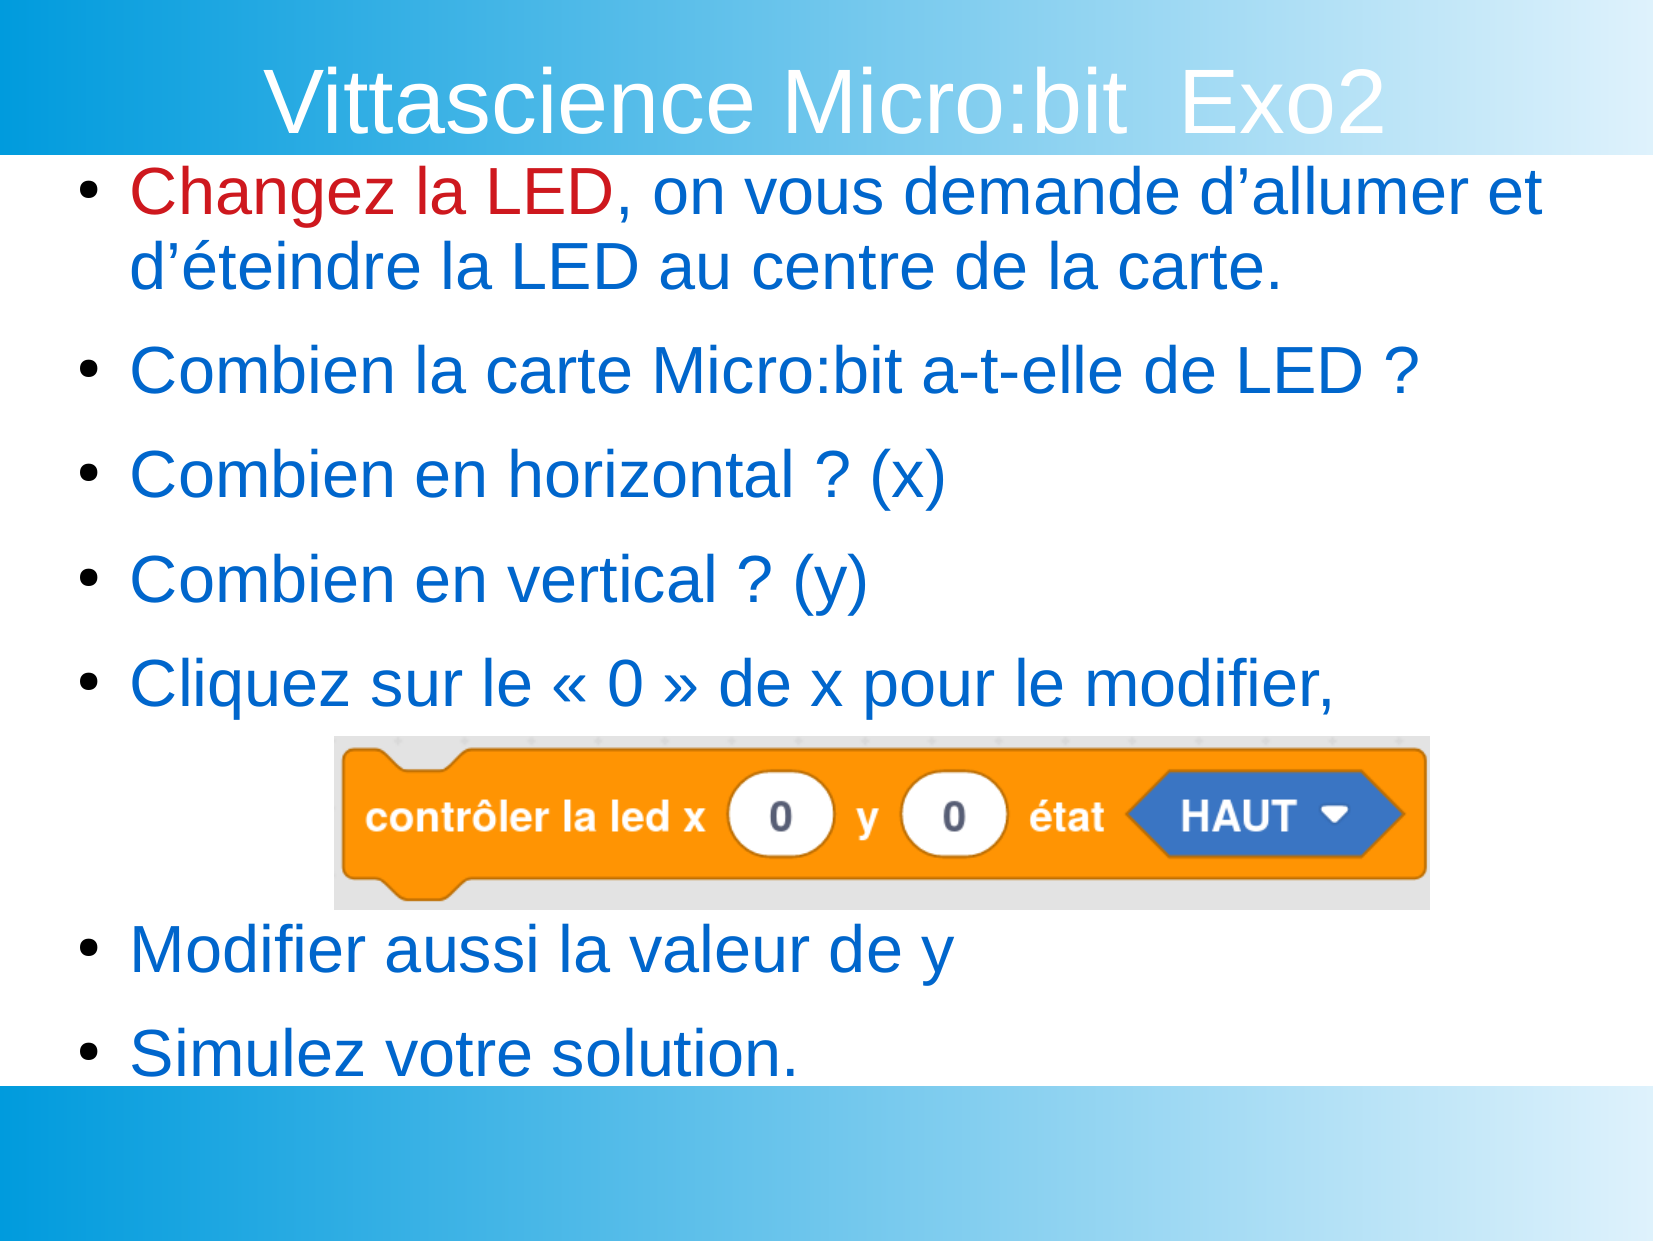

# Vittascience Micro:bit Exo2
Changez la LED, on vous demande d’allumer et d’éteindre la LED au centre de la carte.
Combien la carte Micro:bit a-t-elle de LED ?
Combien en horizontal ? (x)
Combien en vertical ? (y)
Cliquez sur le « 0 » de x pour le modifier,
Modifier aussi la valeur de y
Simulez votre solution.